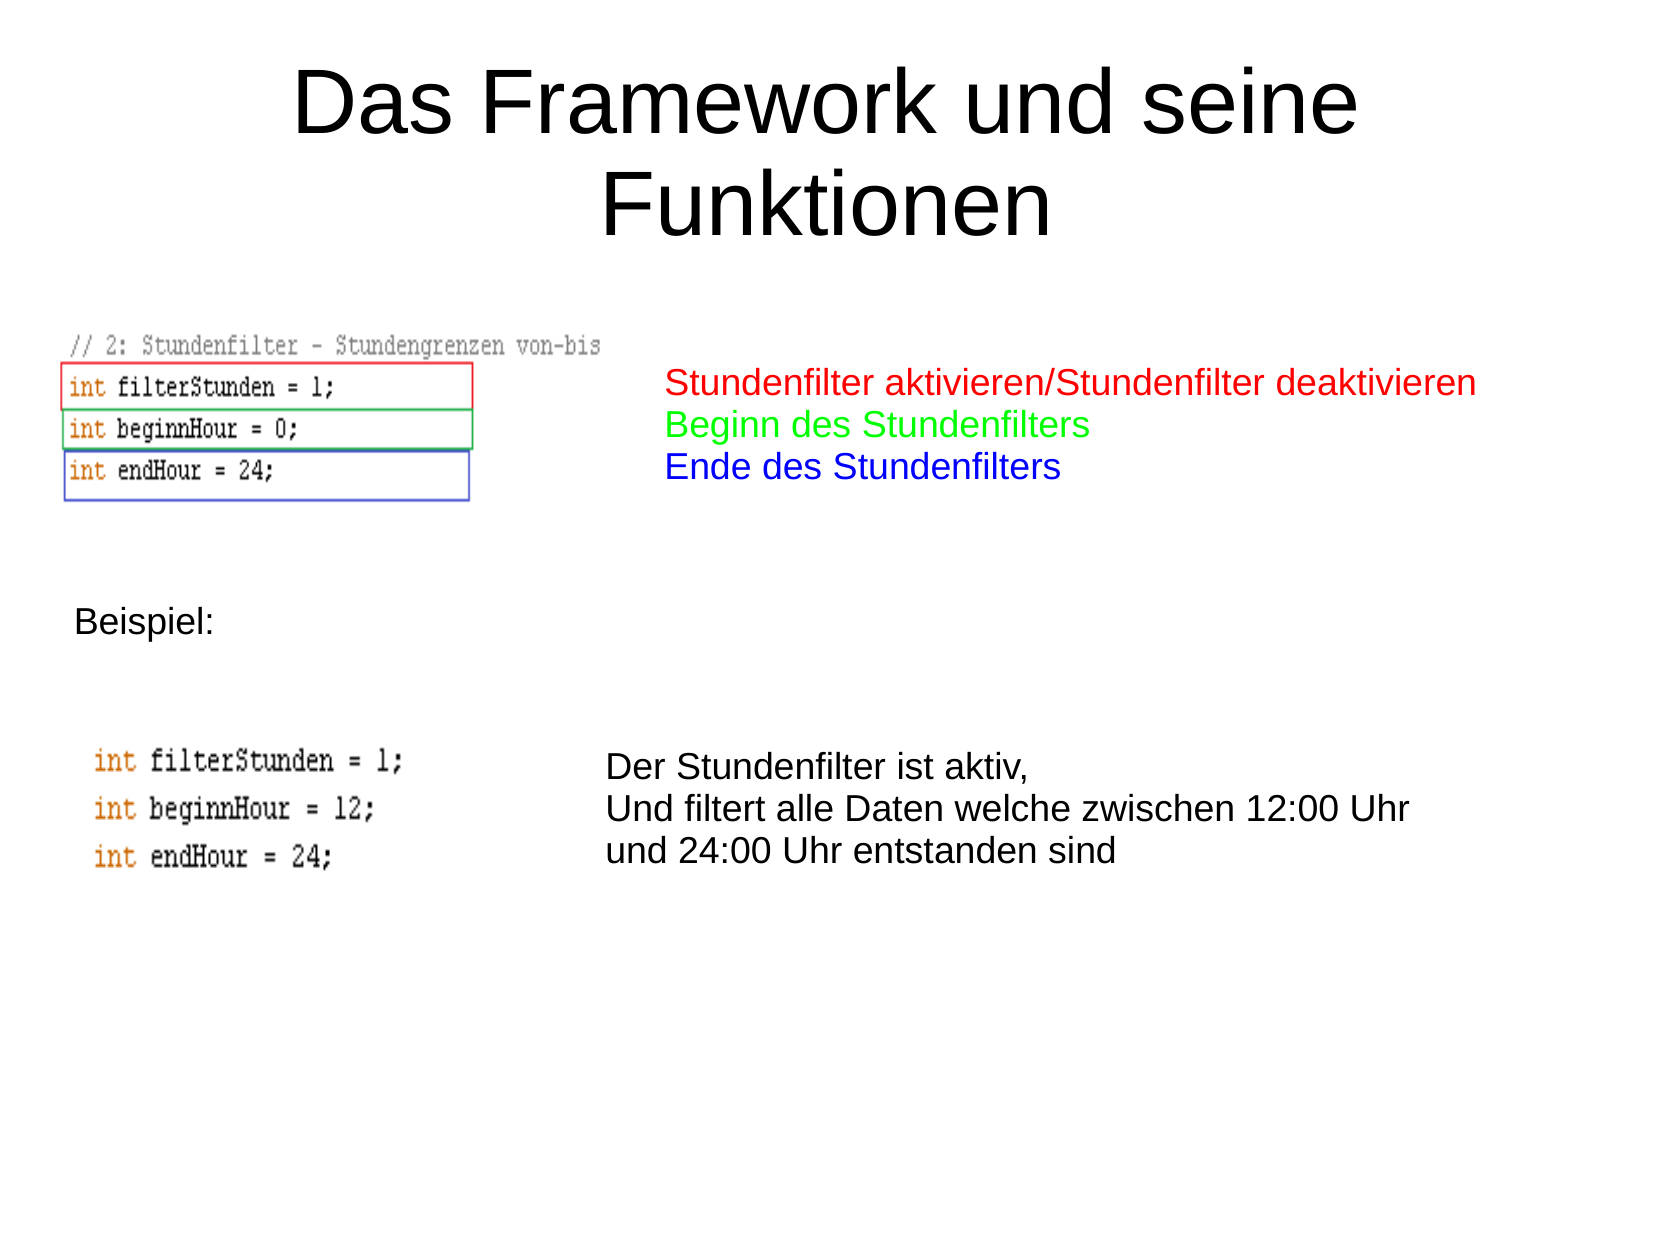

# Das Framework und seine Funktionen
Stundenfilter aktivieren/Stundenfilter deaktivieren
Beginn des Stundenfilters
Ende des Stundenfilters
Beispiel:
Der Stundenfilter ist aktiv,
Und filtert alle Daten welche zwischen 12:00 Uhr und 24:00 Uhr entstanden sind